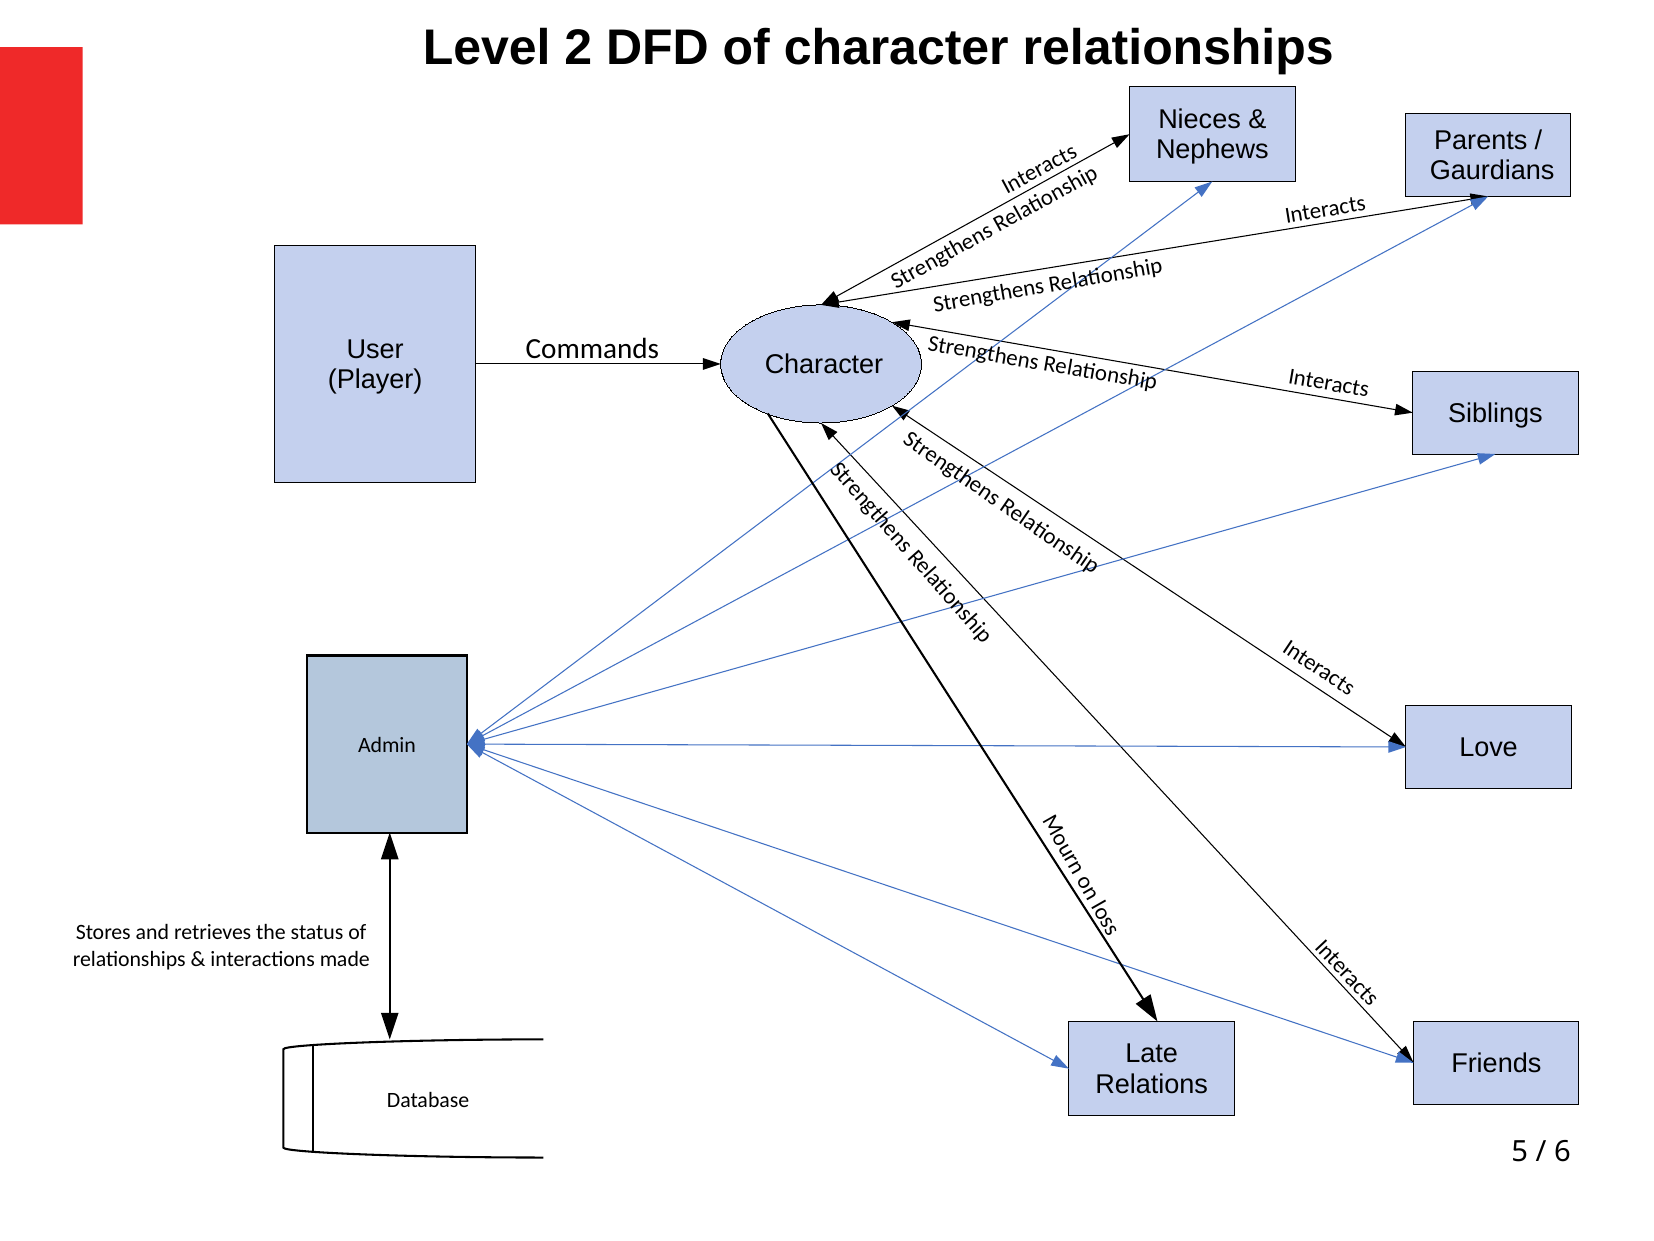

Level 2 DFD of character relationships
Nieces &
Nephews
Parents /
 Gaurdians
Interacts
Interacts
Strengthens Relationship
User
(Player)
Strengthens Relationship
Character
Commands
Strengthens Relationship
Interacts
Siblings
Strengthens Relationship
Strengthens Relationship
Admin
Interacts
Love
Stores and retrieves the status of relationships & interactions made
Mourn on loss
Interacts
Late
Relations
Friends
Database
5